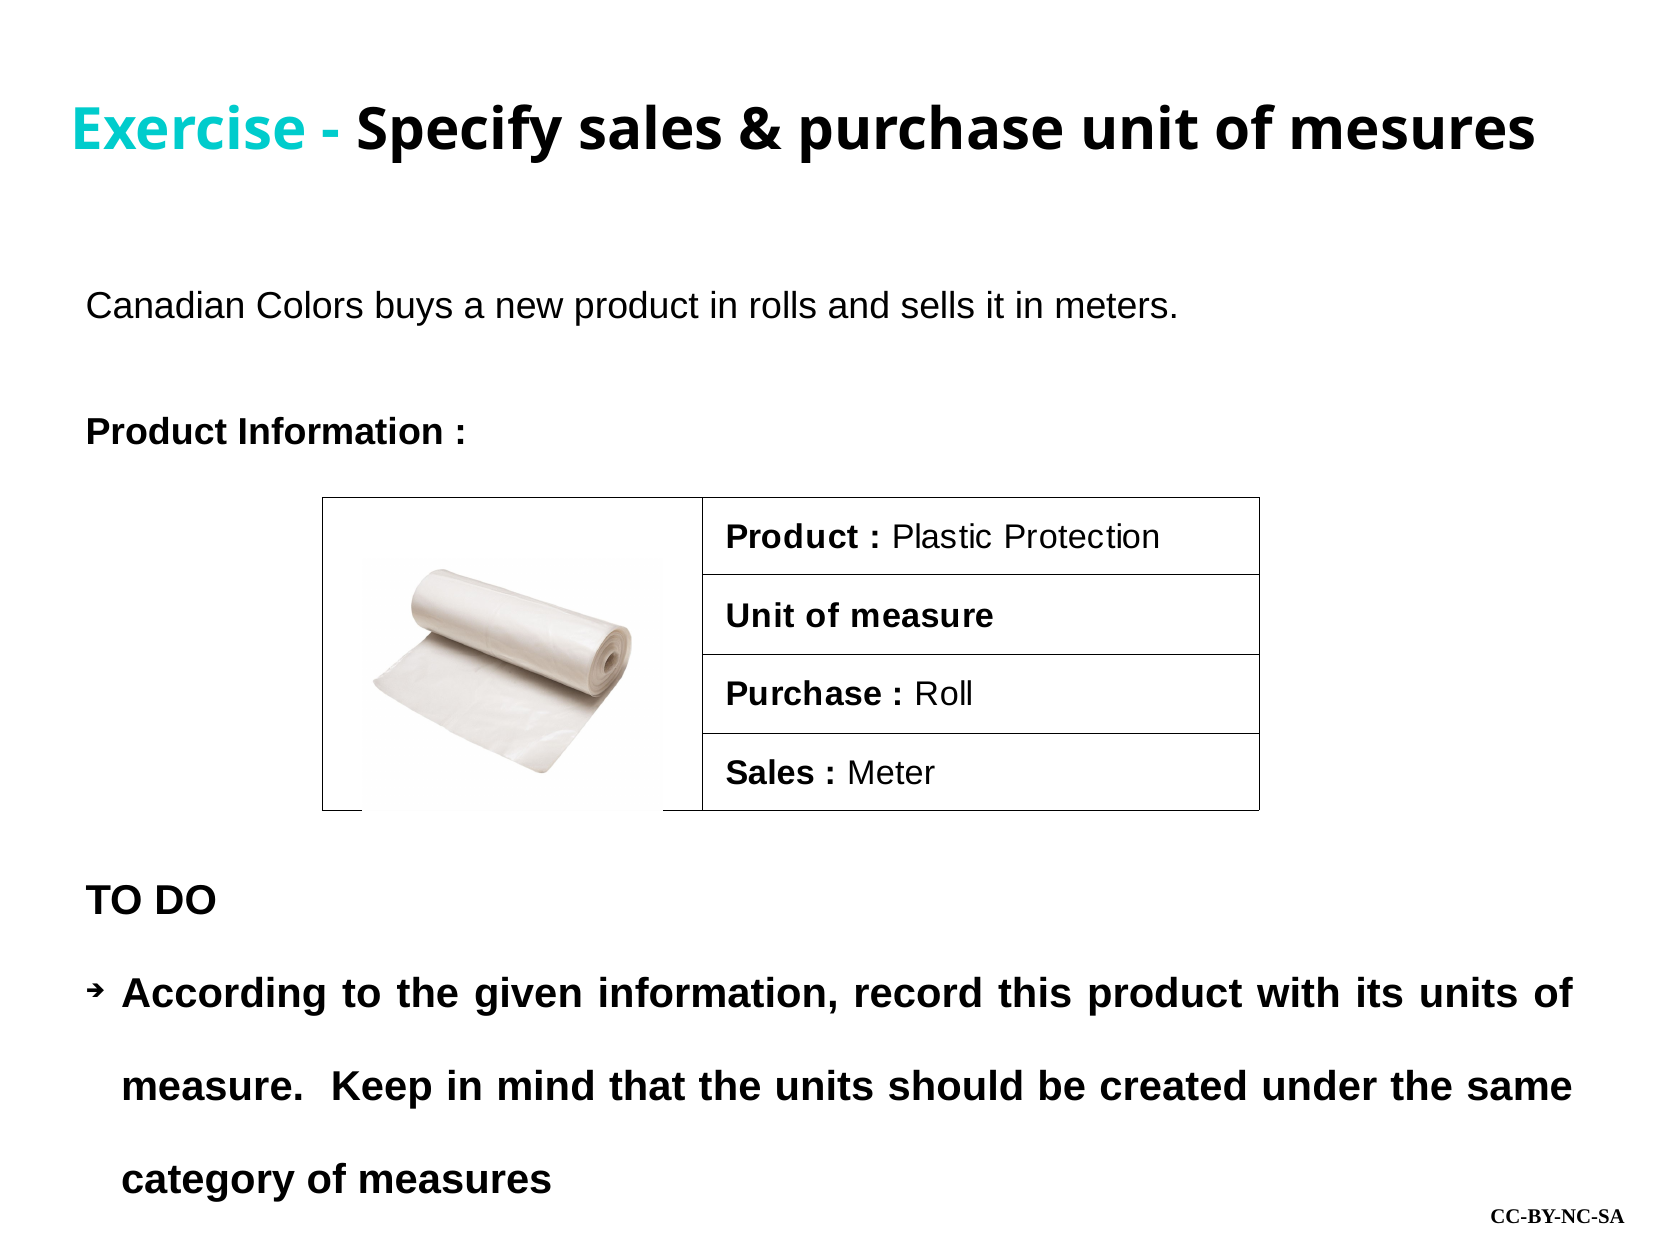

# Exercise - Specify sales & purchase unit of mesures
Canadian Colors buys a new product in rolls and sells it in meters.
Product Information :
TO DO
According to the given information, record this product with its units of measure. Keep in mind that the units should be created under the same category of measures